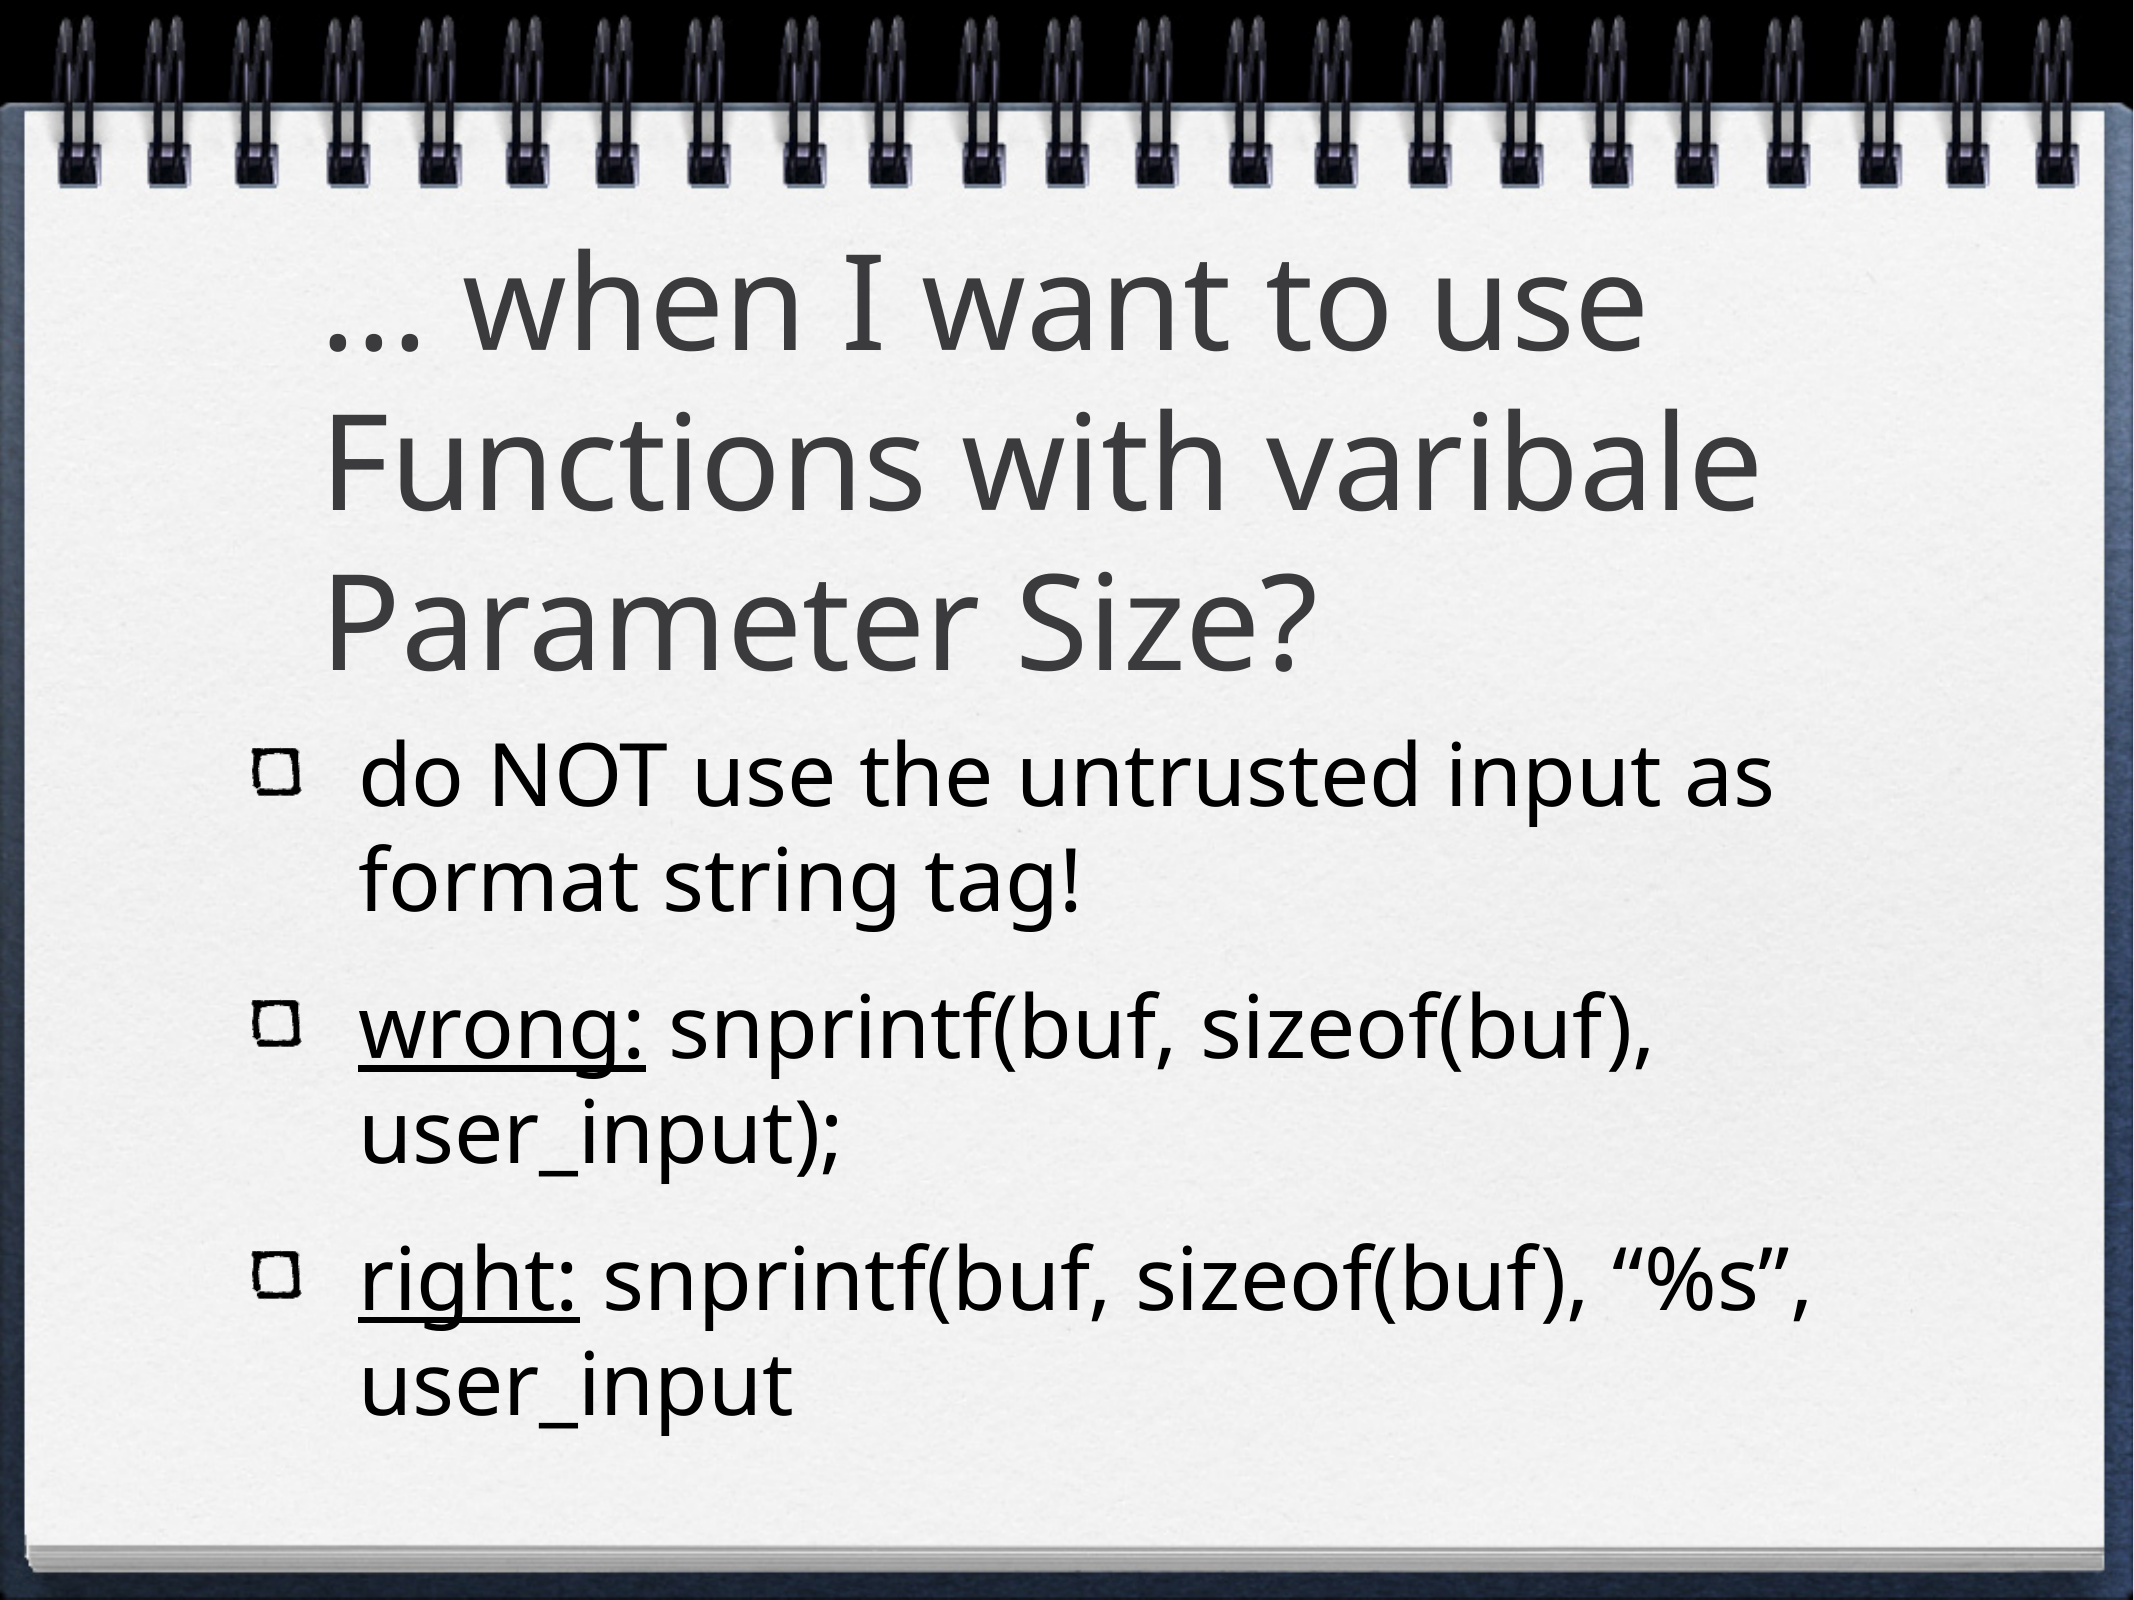

# ... when I want to use Functions with varibale Parameter Size?
do NOT use the untrusted input as format string tag!
wrong: snprintf(buf, sizeof(buf), user_input);
right: snprintf(buf, sizeof(buf), “%s”, user_input